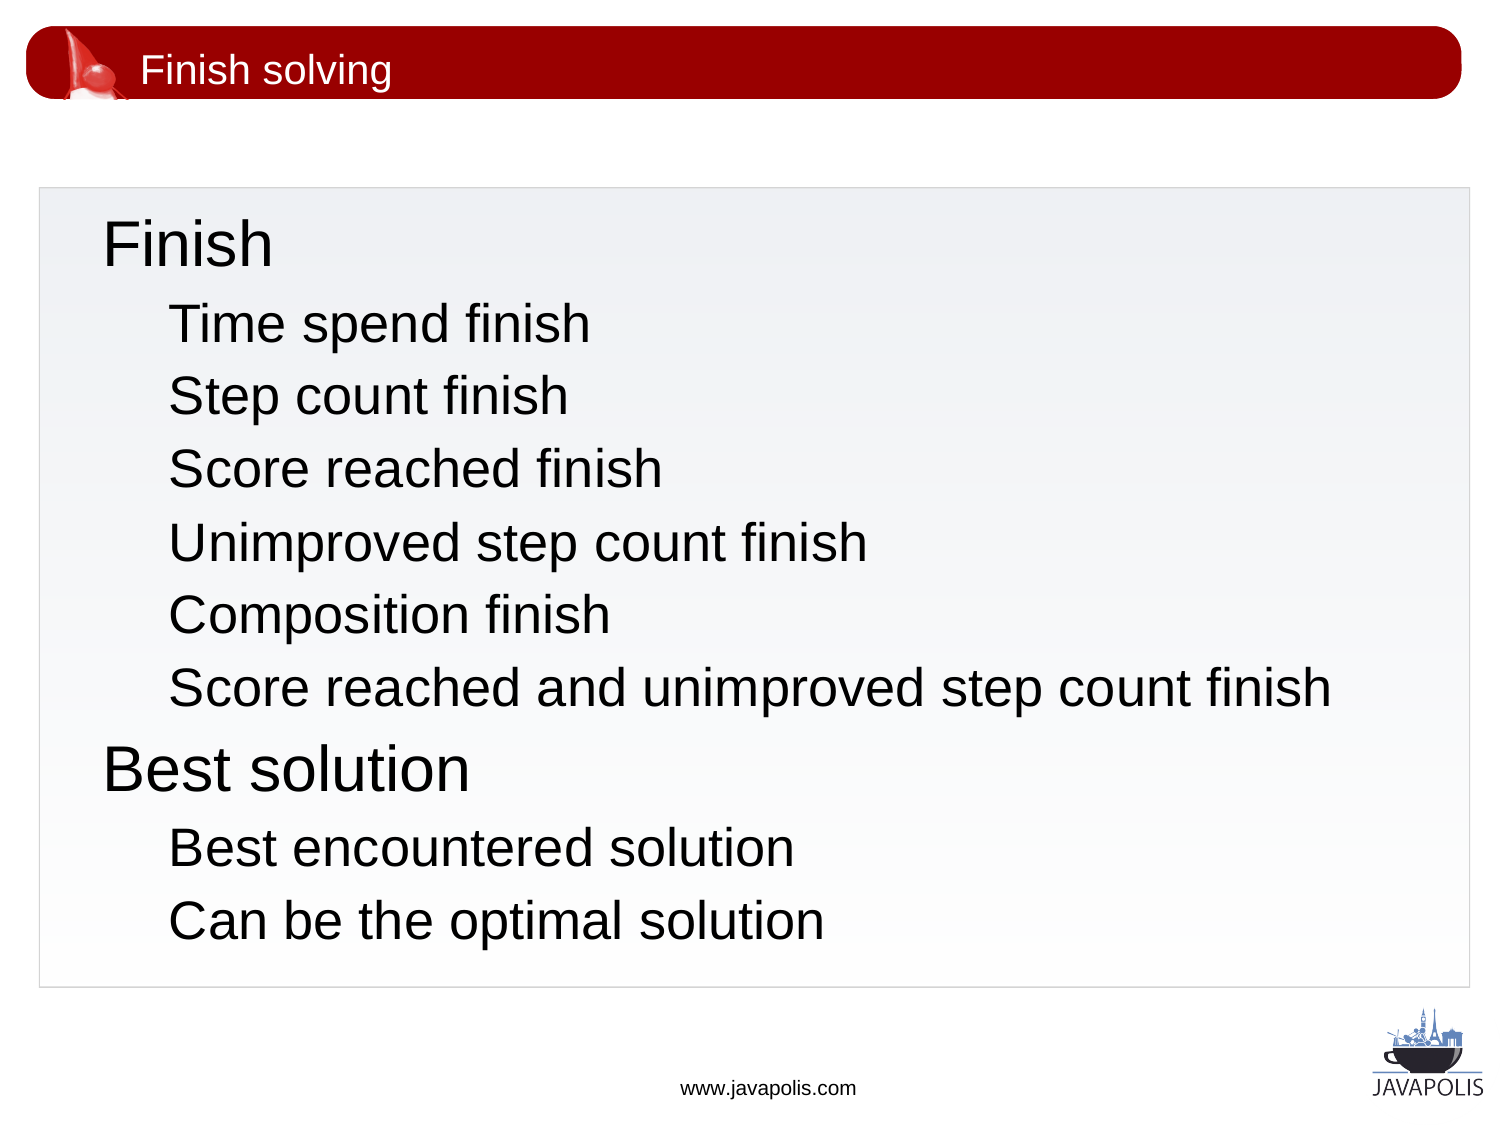

# Finish solving
Finish
Time spend finish
Step count finish
Score reached finish
Unimproved step count finish
Composition finish
Score reached and unimproved step count finish
Best solution
Best encountered solution
Can be the optimal solution